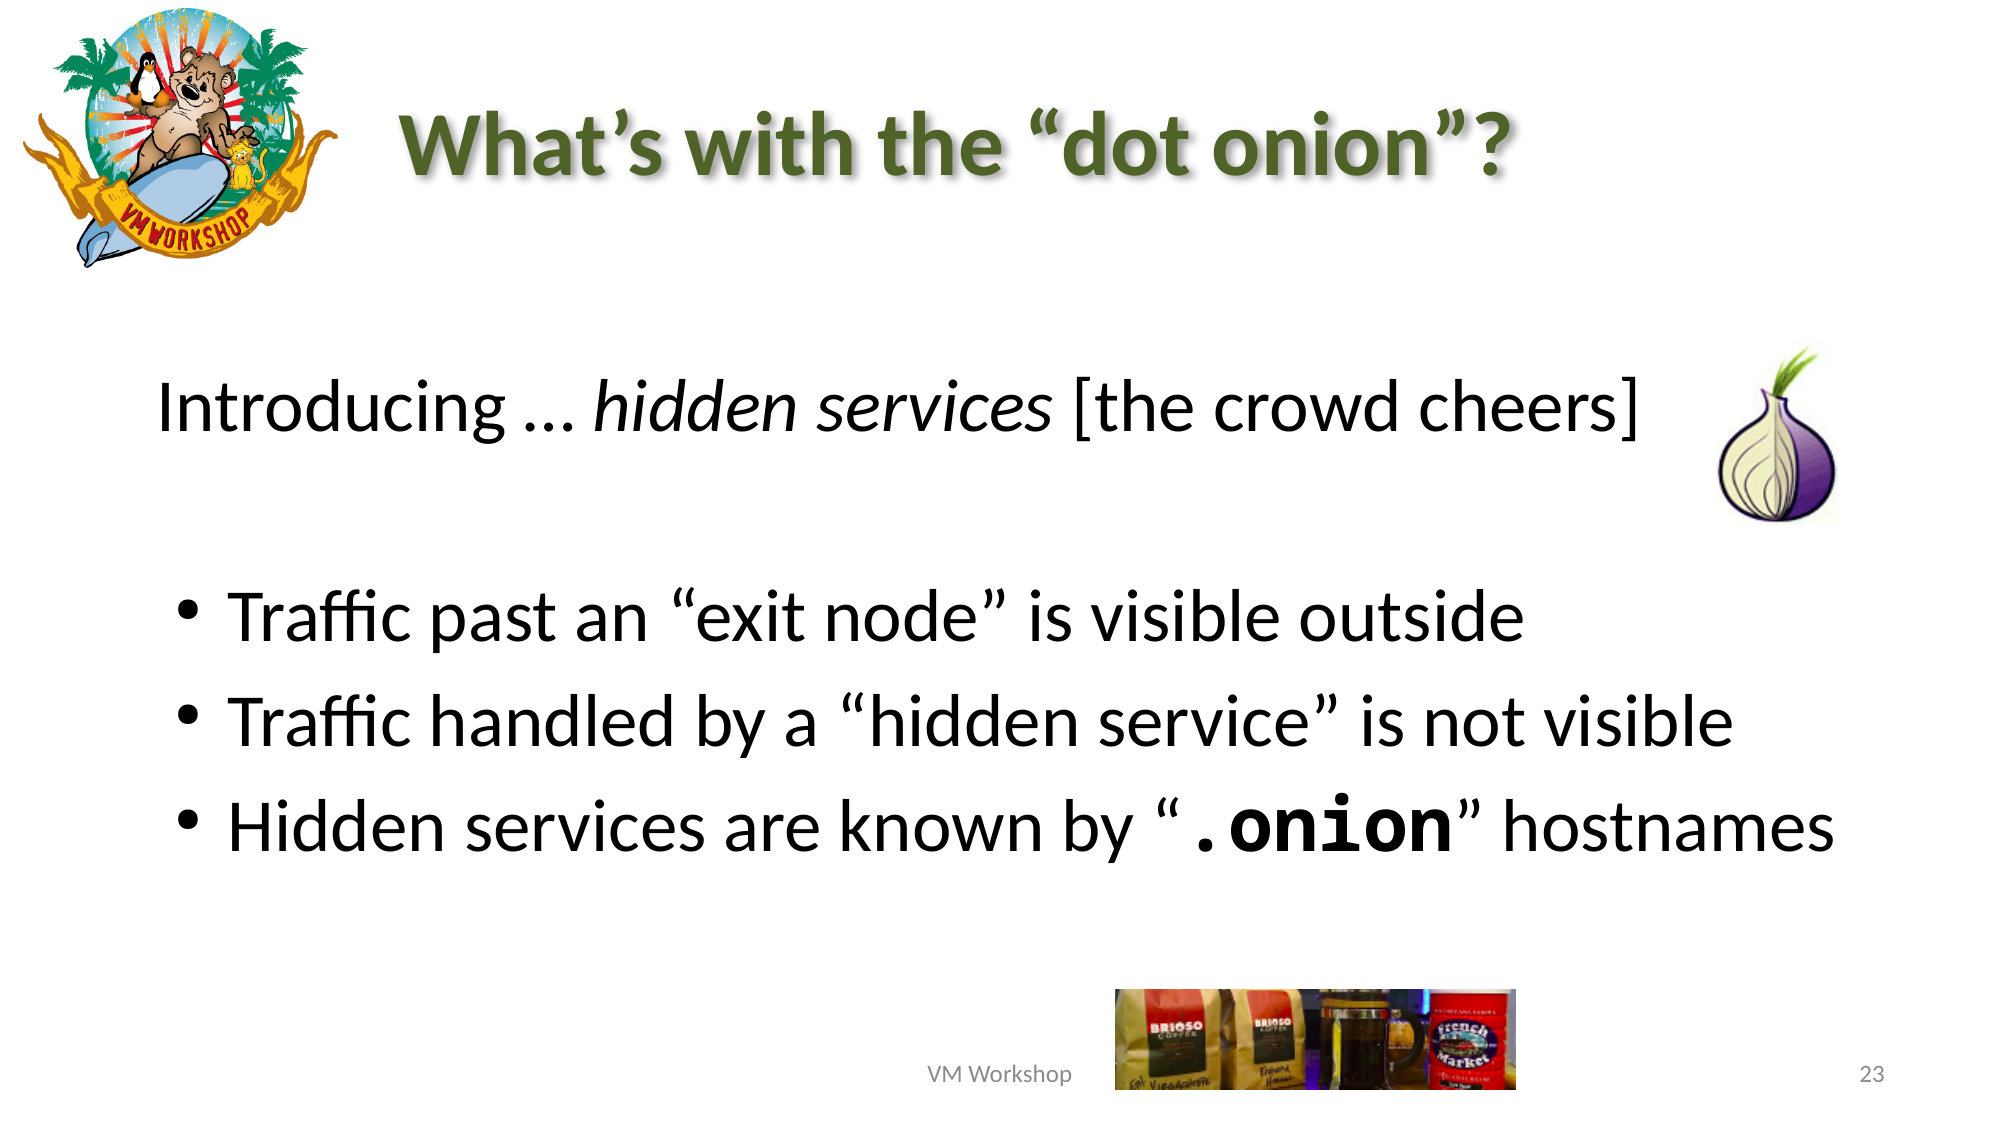

# What’s with the “dot onion”?
Introducing … hidden services [the crowd cheers]
Traffic past an “exit node” is visible outside
Traffic handled by a “hidden service” is not visible
Hidden services are known by “.onion” hostnames
VM Workshop
23